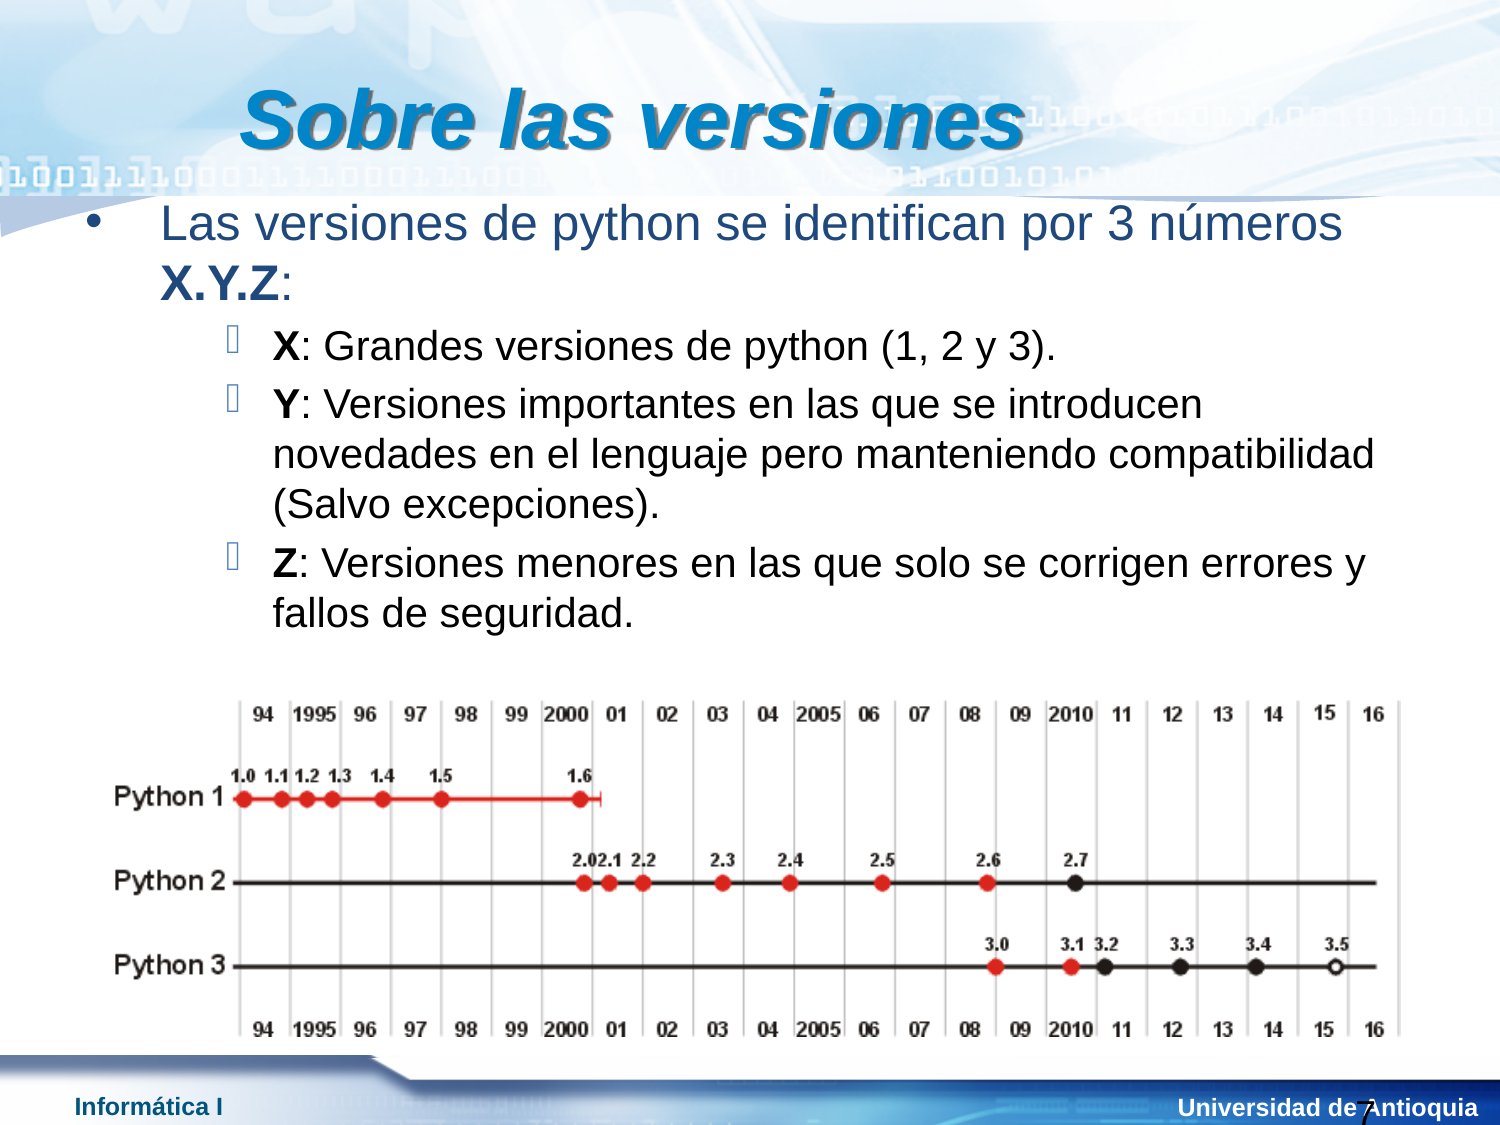

# Sobre las versiones
Las versiones de python se identifican por 3 números X.Y.Z:
X: Grandes versiones de python (1, 2 y 3).
Y: Versiones importantes en las que se introducen novedades en el lenguaje pero manteniendo compatibilidad (Salvo excepciones).
Z: Versiones menores en las que solo se corrigen errores y fallos de seguridad.